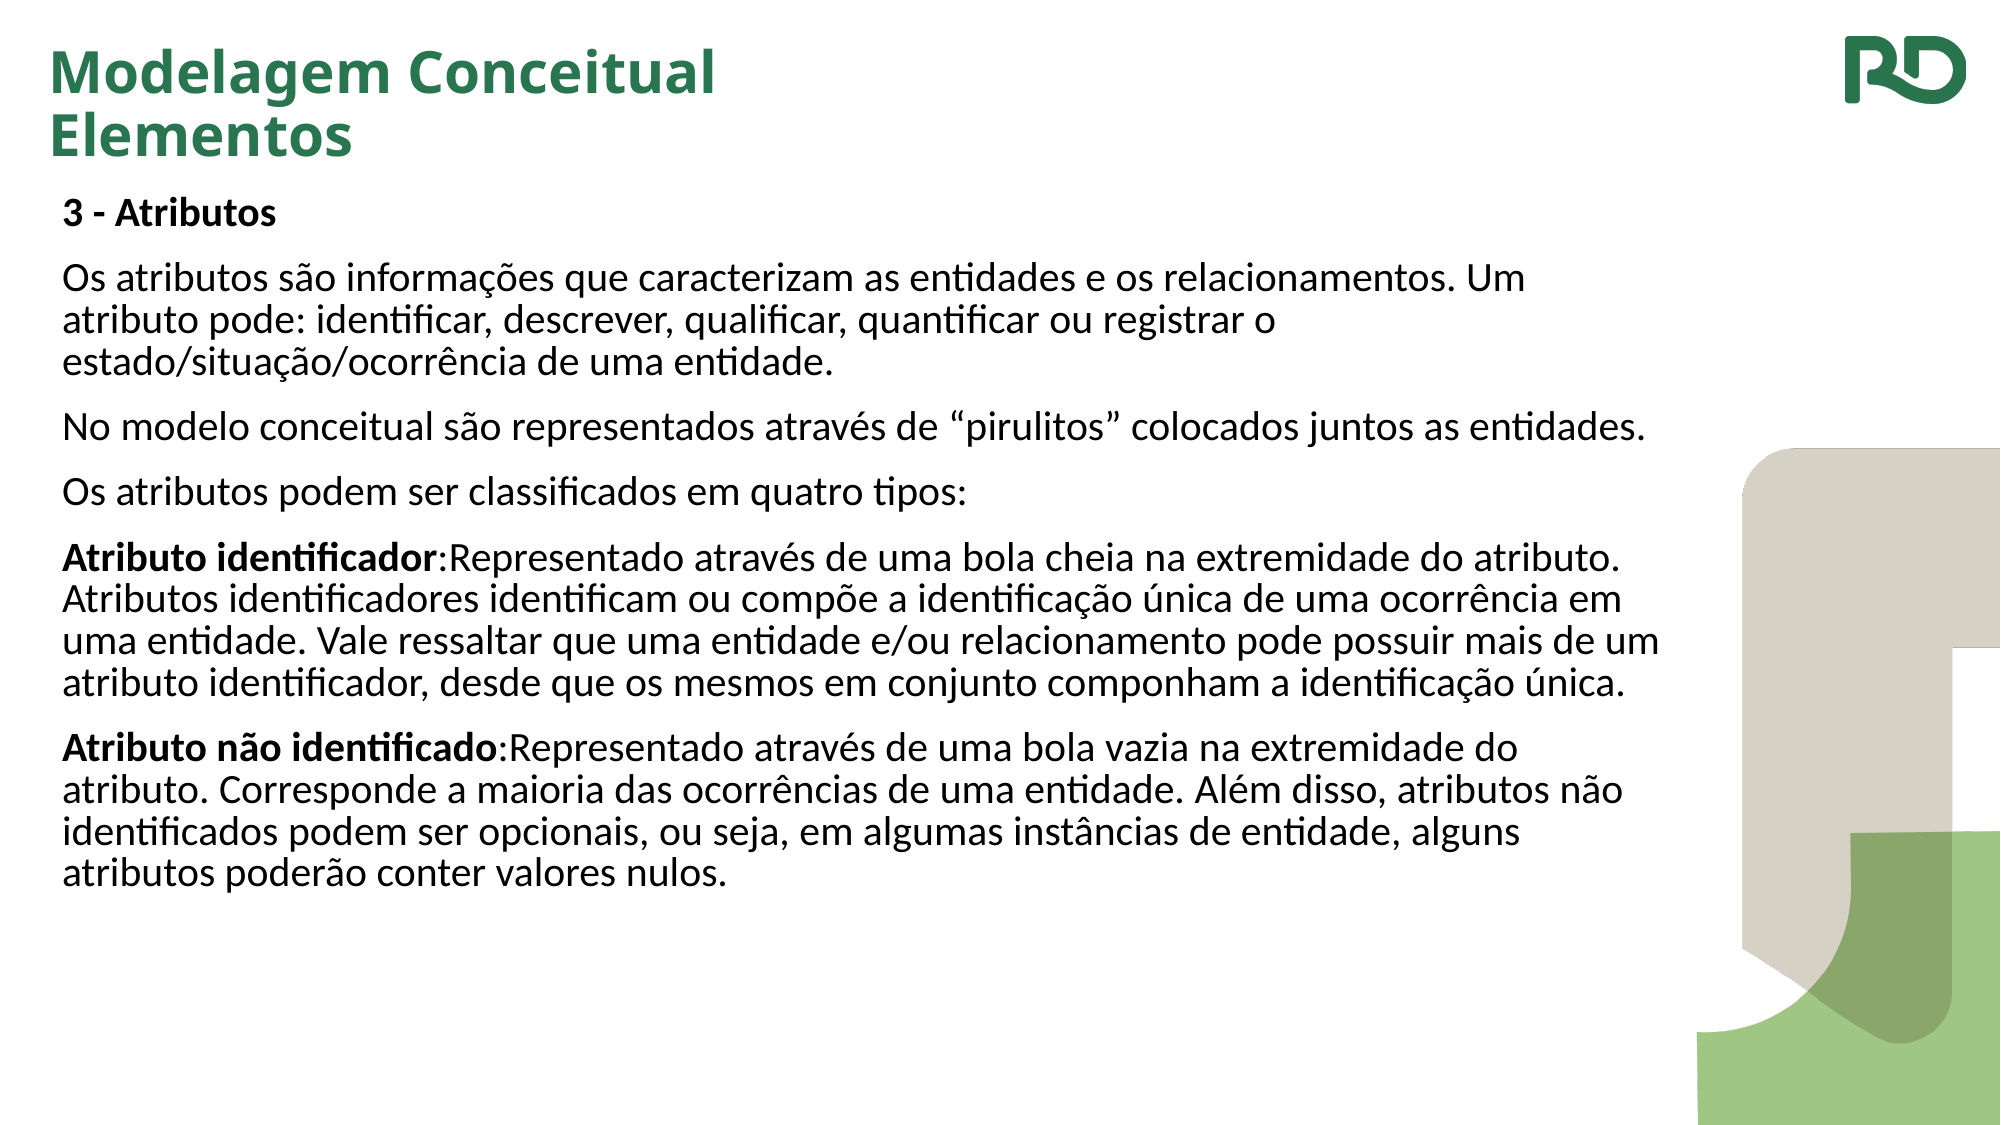

Modelagem Conceitual
Elementos
3 - Atributos
Os atributos são informações que caracterizam as entidades e os relacionamentos. Um atributo pode: identificar, descrever, qualificar, quantificar ou registrar o estado/situação/ocorrência de uma entidade.
No modelo conceitual são representados através de “pirulitos” colocados juntos as entidades.
Os atributos podem ser classificados em quatro tipos:
Atributo identificador:Representado através de uma bola cheia na extremidade do atributo. Atributos identificadores identificam ou compõe a identificação única de uma ocorrência em uma entidade. Vale ressaltar que uma entidade e/ou relacionamento pode possuir mais de um atributo identificador, desde que os mesmos em conjunto componham a identificação única.
Atributo não identificado:Representado através de uma bola vazia na extremidade do atributo. Corresponde a maioria das ocorrências de uma entidade. Além disso, atributos não identificados podem ser opcionais, ou seja, em algumas instâncias de entidade, alguns atributos poderão conter valores nulos.